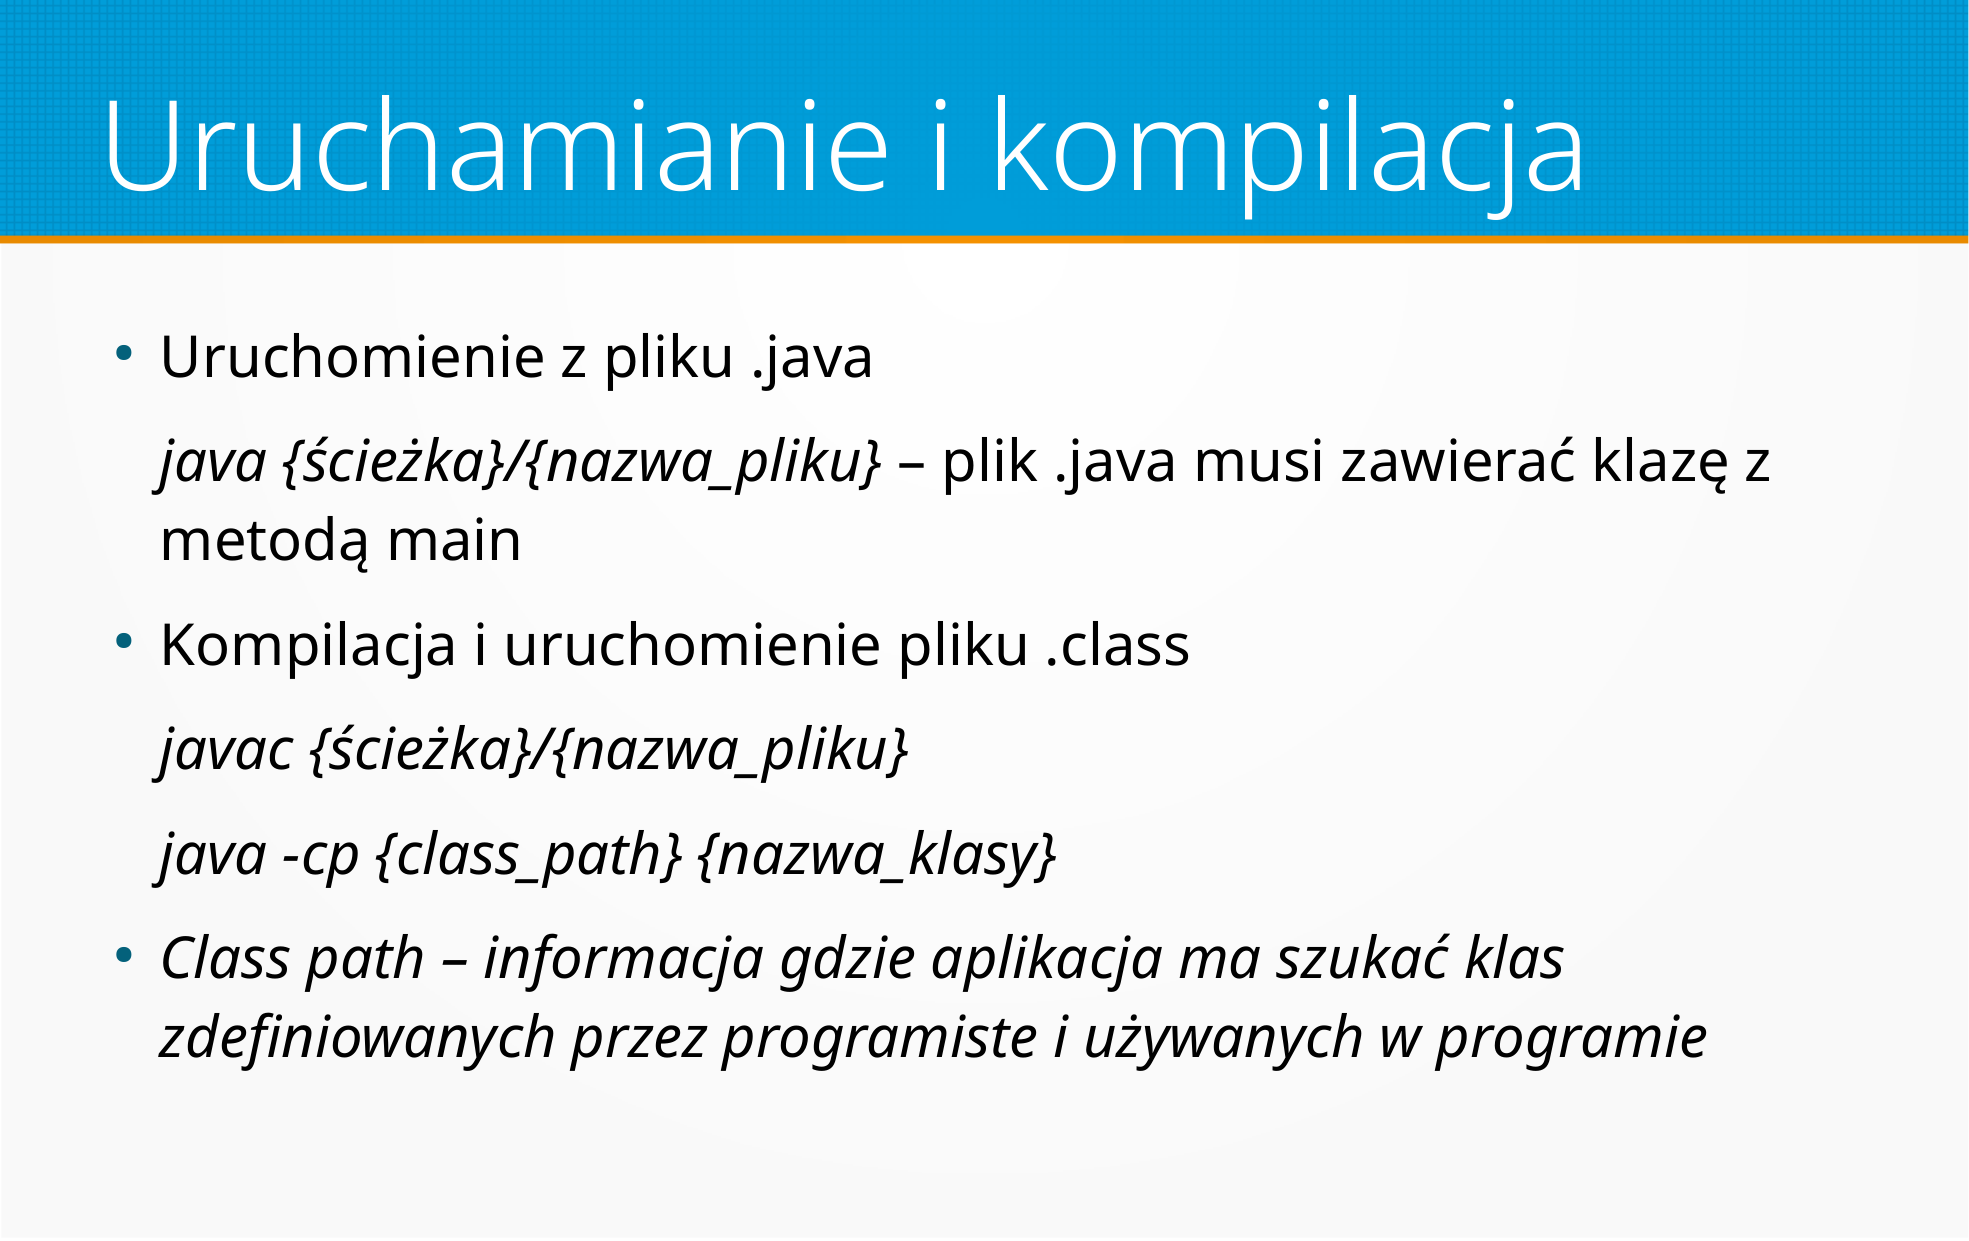

# Uruchamianie i kompilacja
Uruchomienie z pliku .java
java {ścieżka}/{nazwa_pliku} – plik .java musi zawierać klazę z metodą main
Kompilacja i uruchomienie pliku .class
javac {ścieżka}/{nazwa_pliku}
java -cp {class_path} {nazwa_klasy}
Class path – informacja gdzie aplikacja ma szukać klas zdefiniowanych przez programiste i używanych w programie